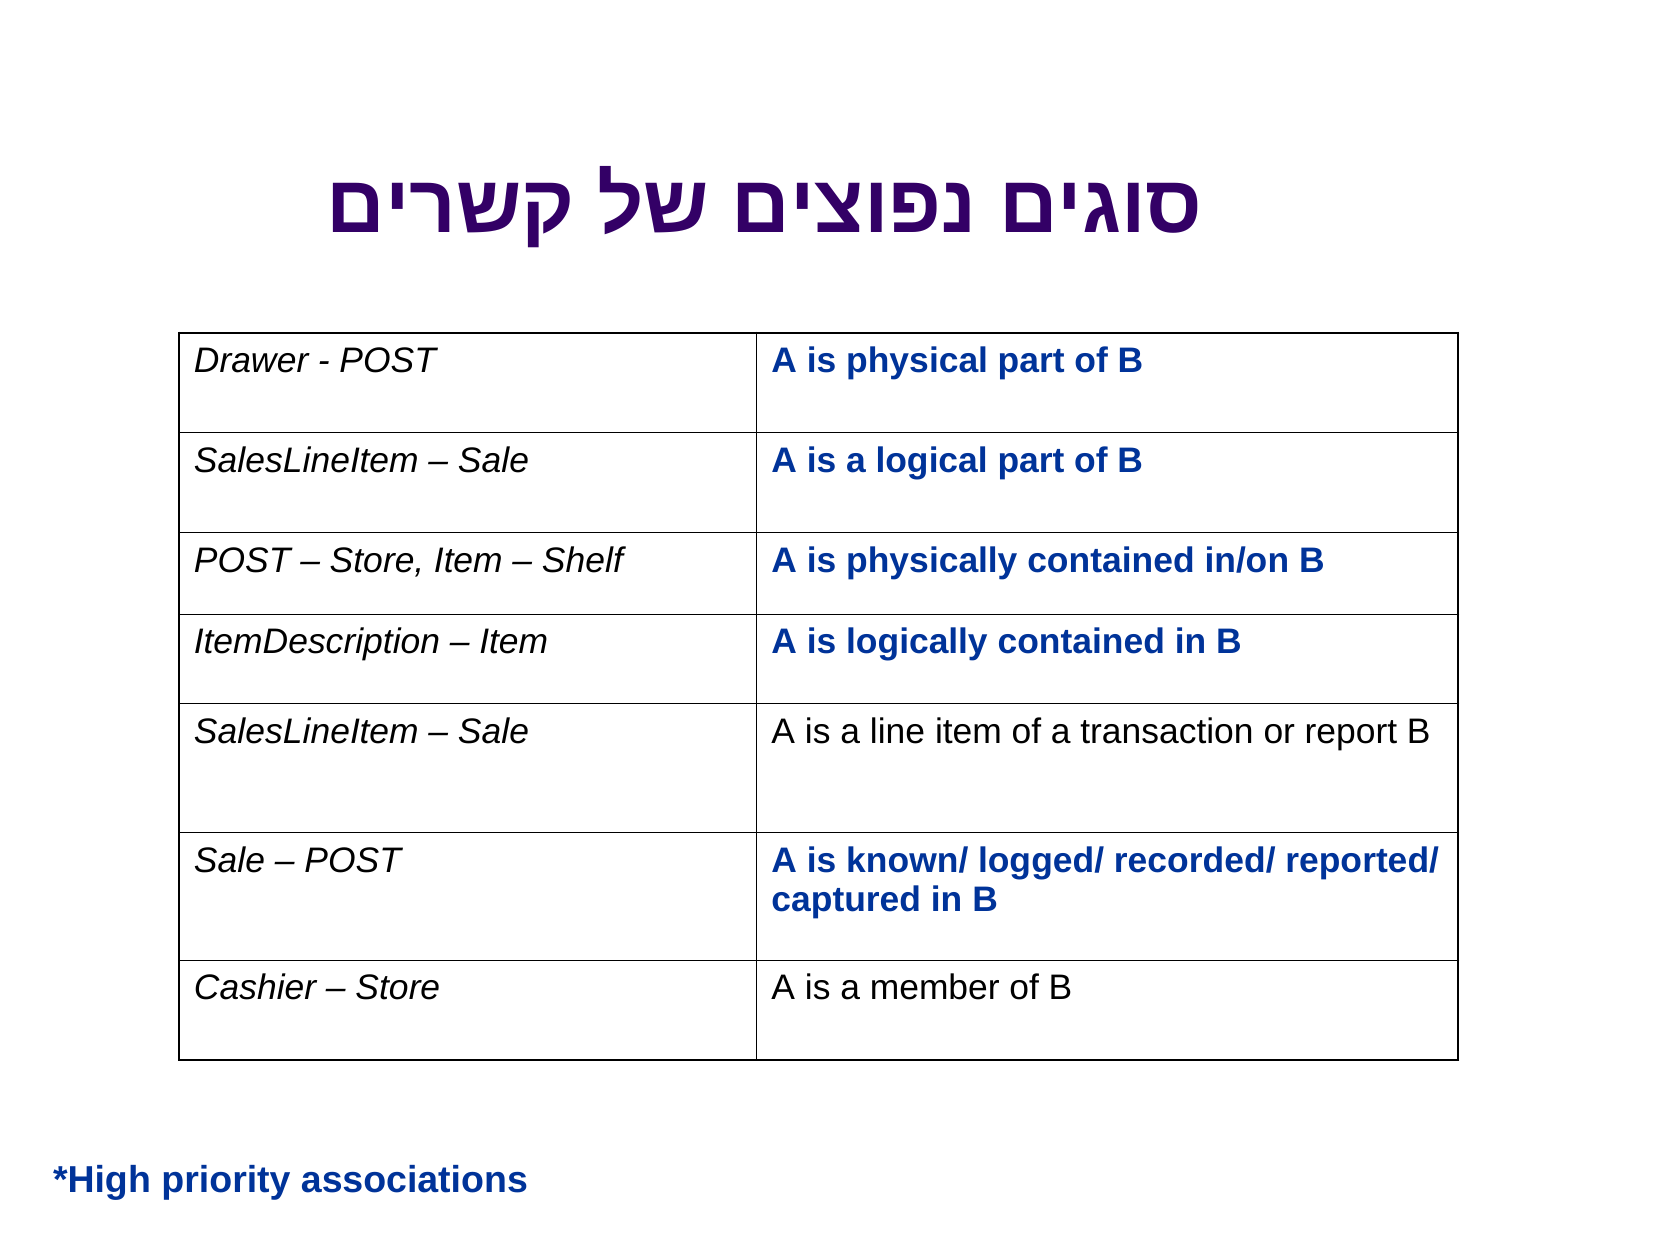

# סוגים נפוצים של קשרים
| A is physical part of B | Drawer - POST |
| --- | --- |
| A is a logical part of B | SalesLineItem – Sale |
| A is physically contained in/on B | POST – Store, Item – Shelf |
| A is logically contained in B | ItemDescription – Item |
| A is a line item of a transaction or report B | SalesLineItem – Sale |
| A is known/ logged/ recorded/ reported/ captured in B | Sale – POST |
| A is a member of B | Cashier – Store |
*High priority associations